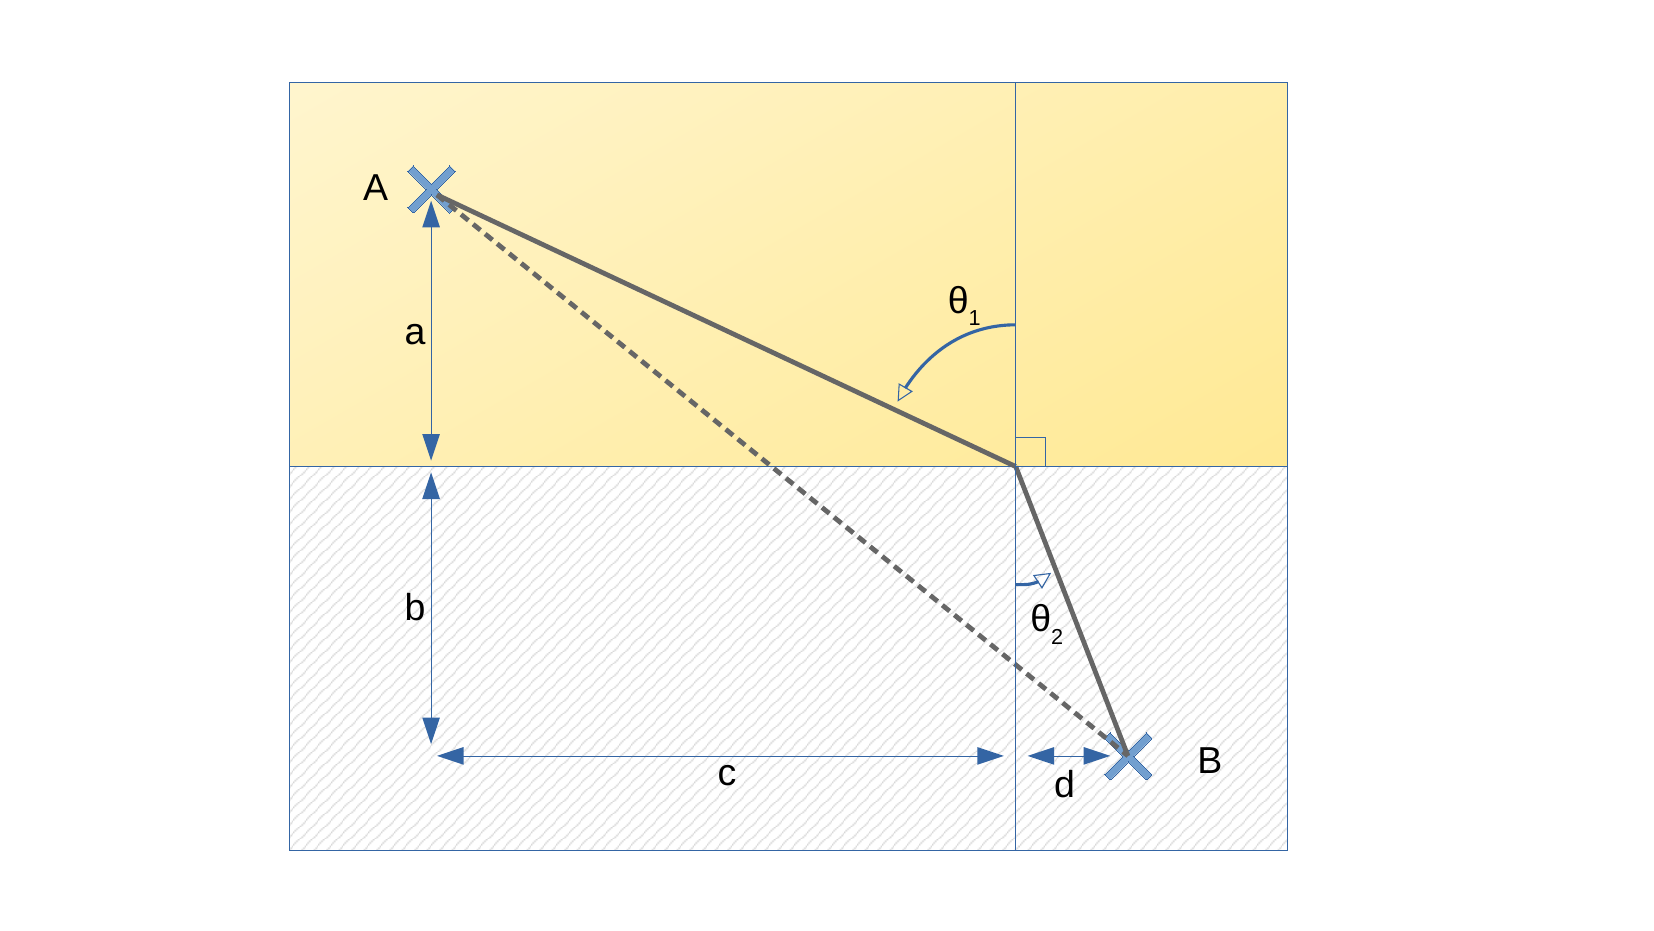

A
θ1
a
b
θ2
B
c
d